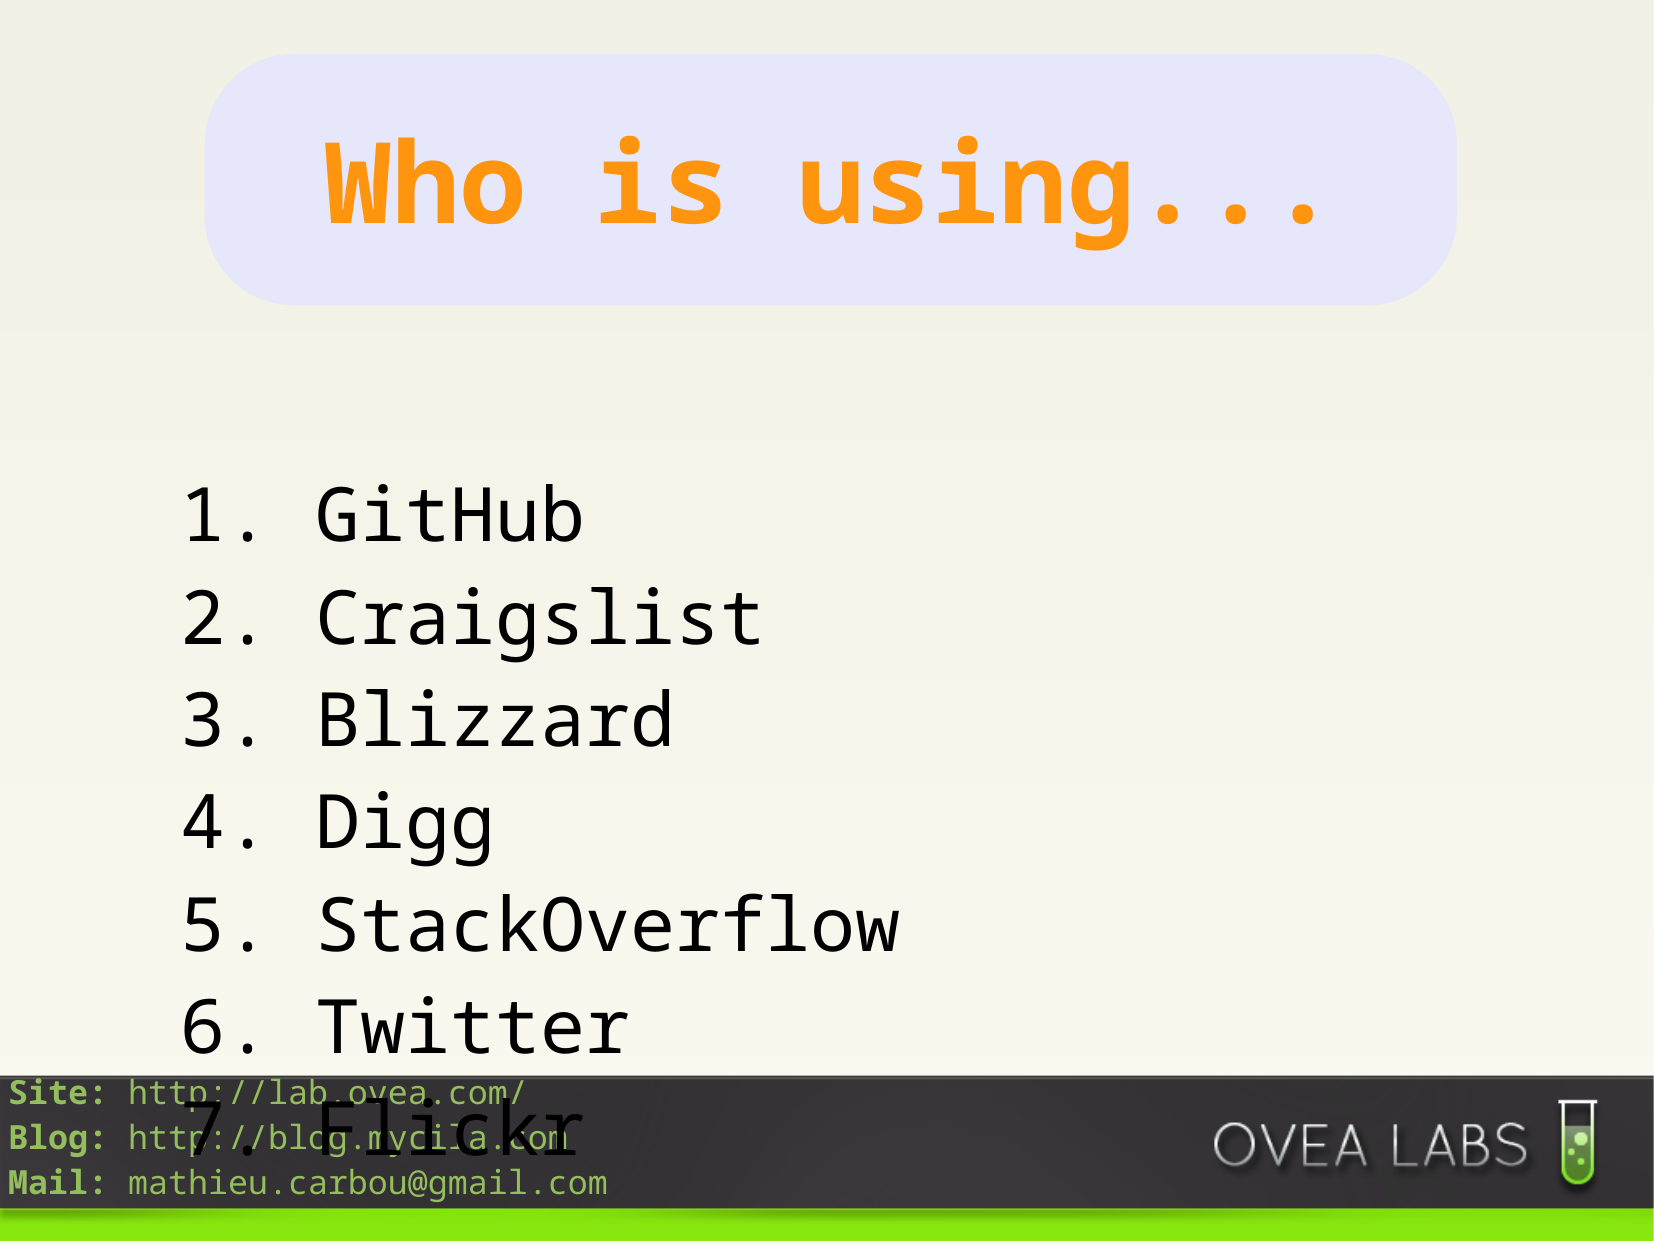

Who is using...
 GitHub
 Craigslist
 Blizzard
 Digg
 StackOverflow
 Twitter
 Flickr